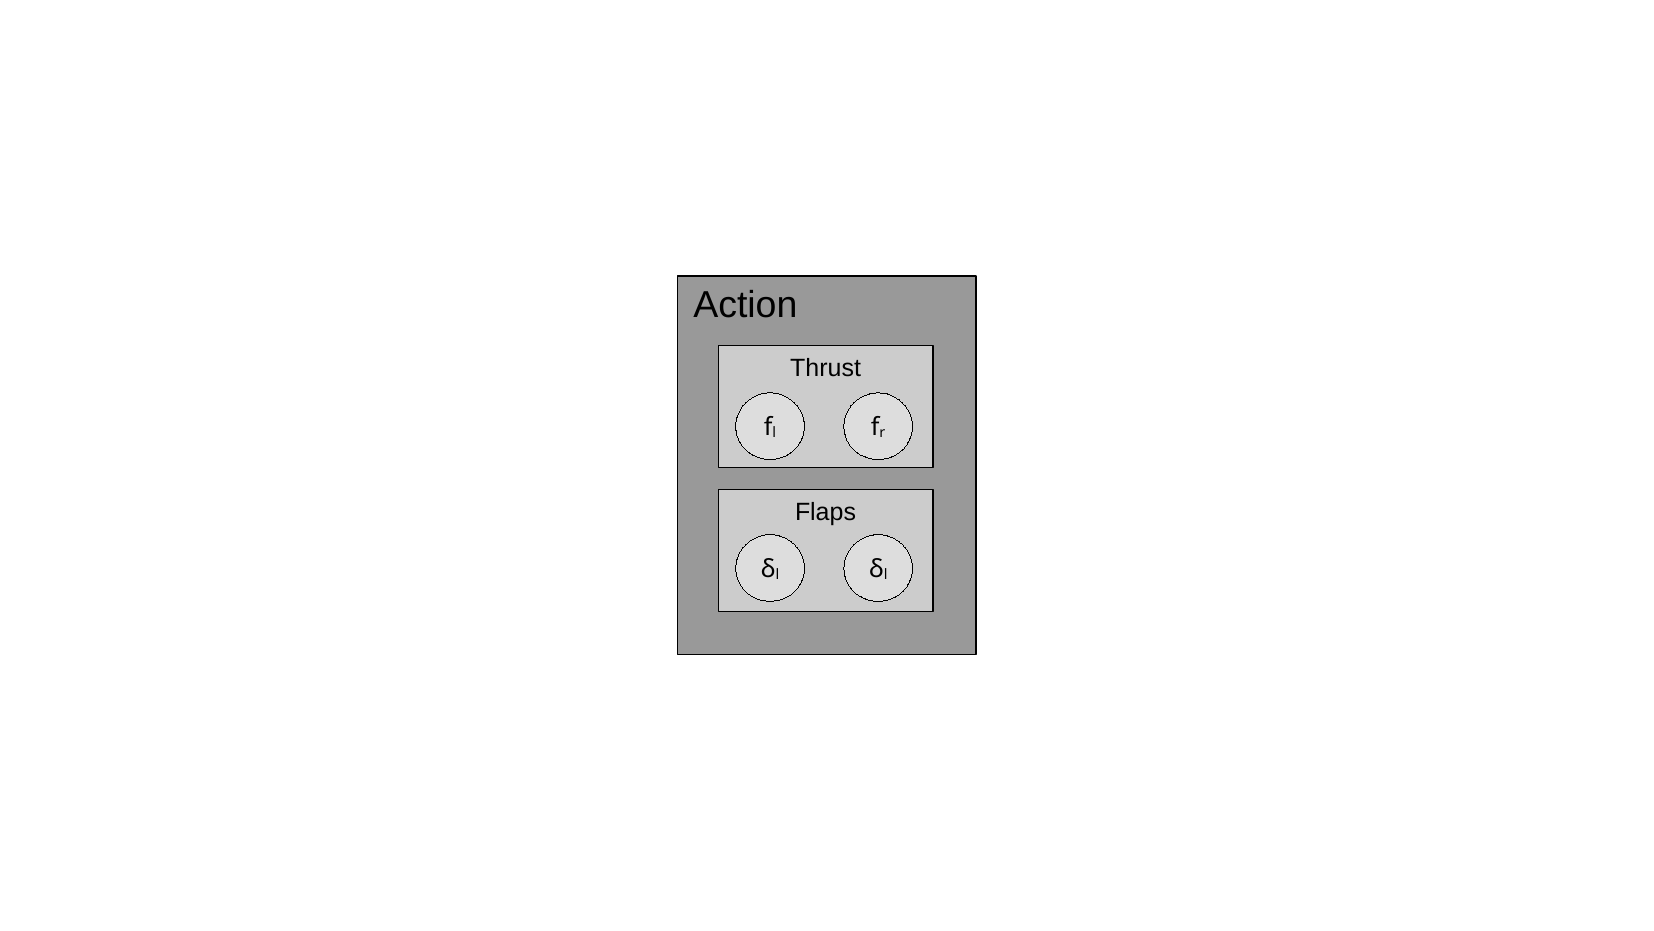

Action
Thrust
fl
fr
Flaps
δl
δl